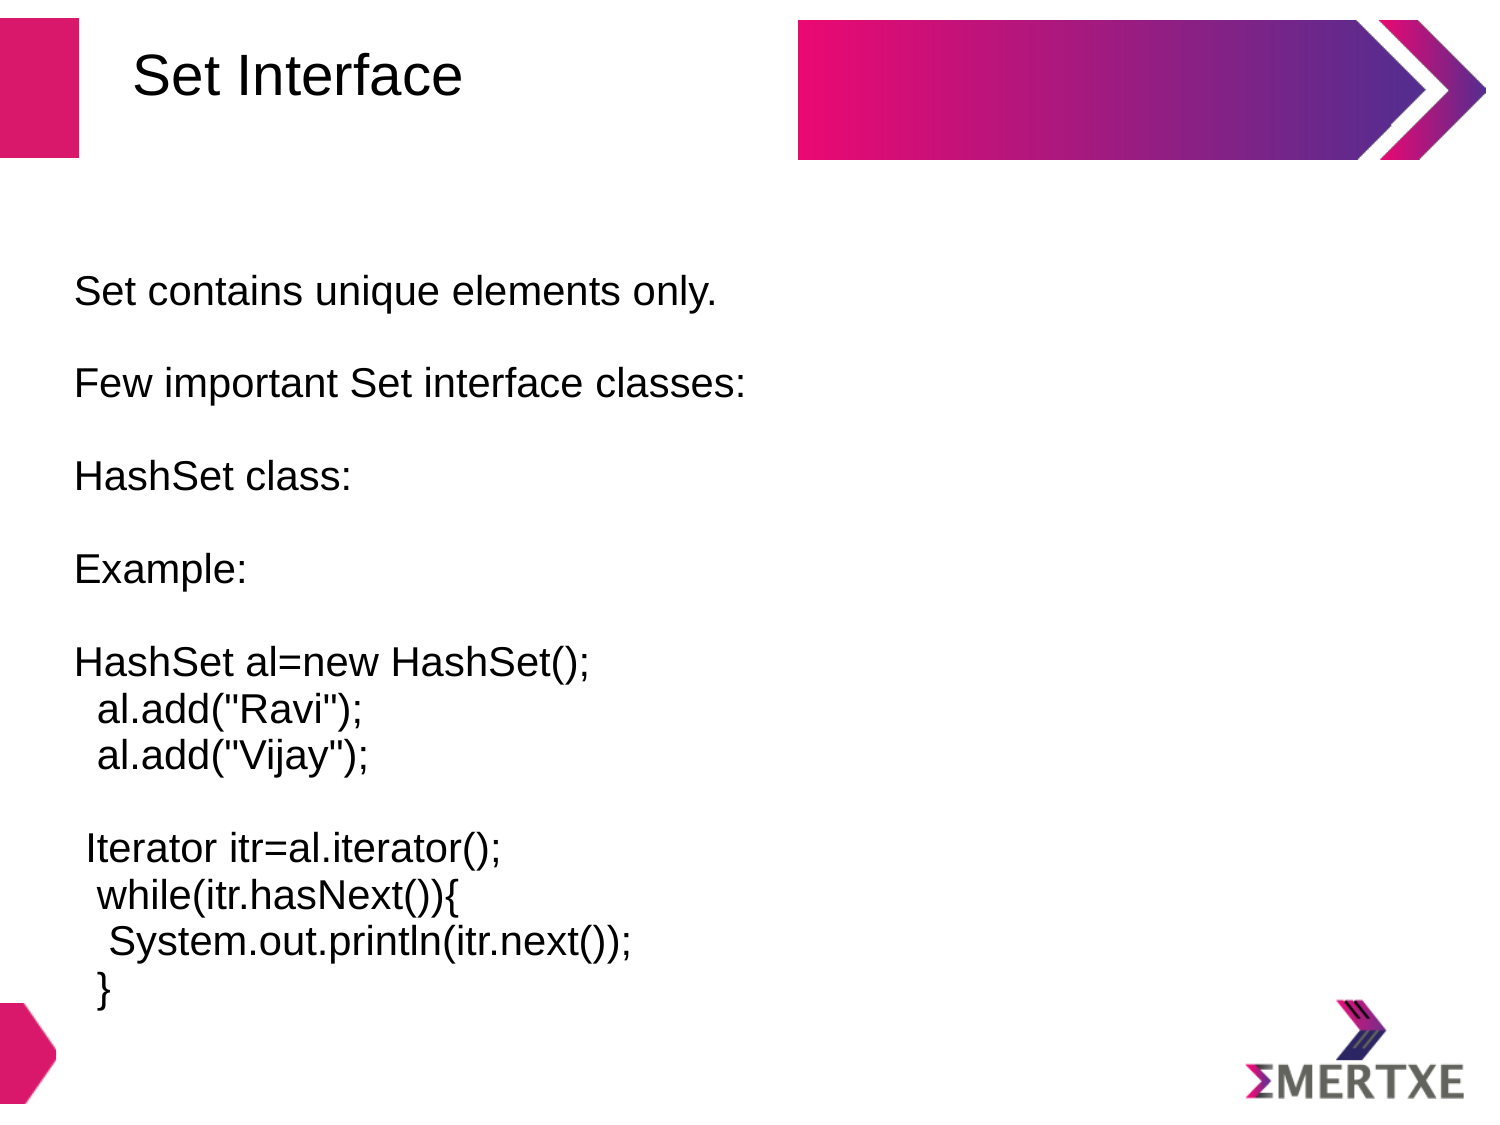

Set Interface
Set contains unique elements only.
Few important Set interface classes:
HashSet class:
Example:
HashSet al=new HashSet();
 al.add("Ravi");
 al.add("Vijay");
 Iterator itr=al.iterator();
 while(itr.hasNext()){
 System.out.println(itr.next());
 }